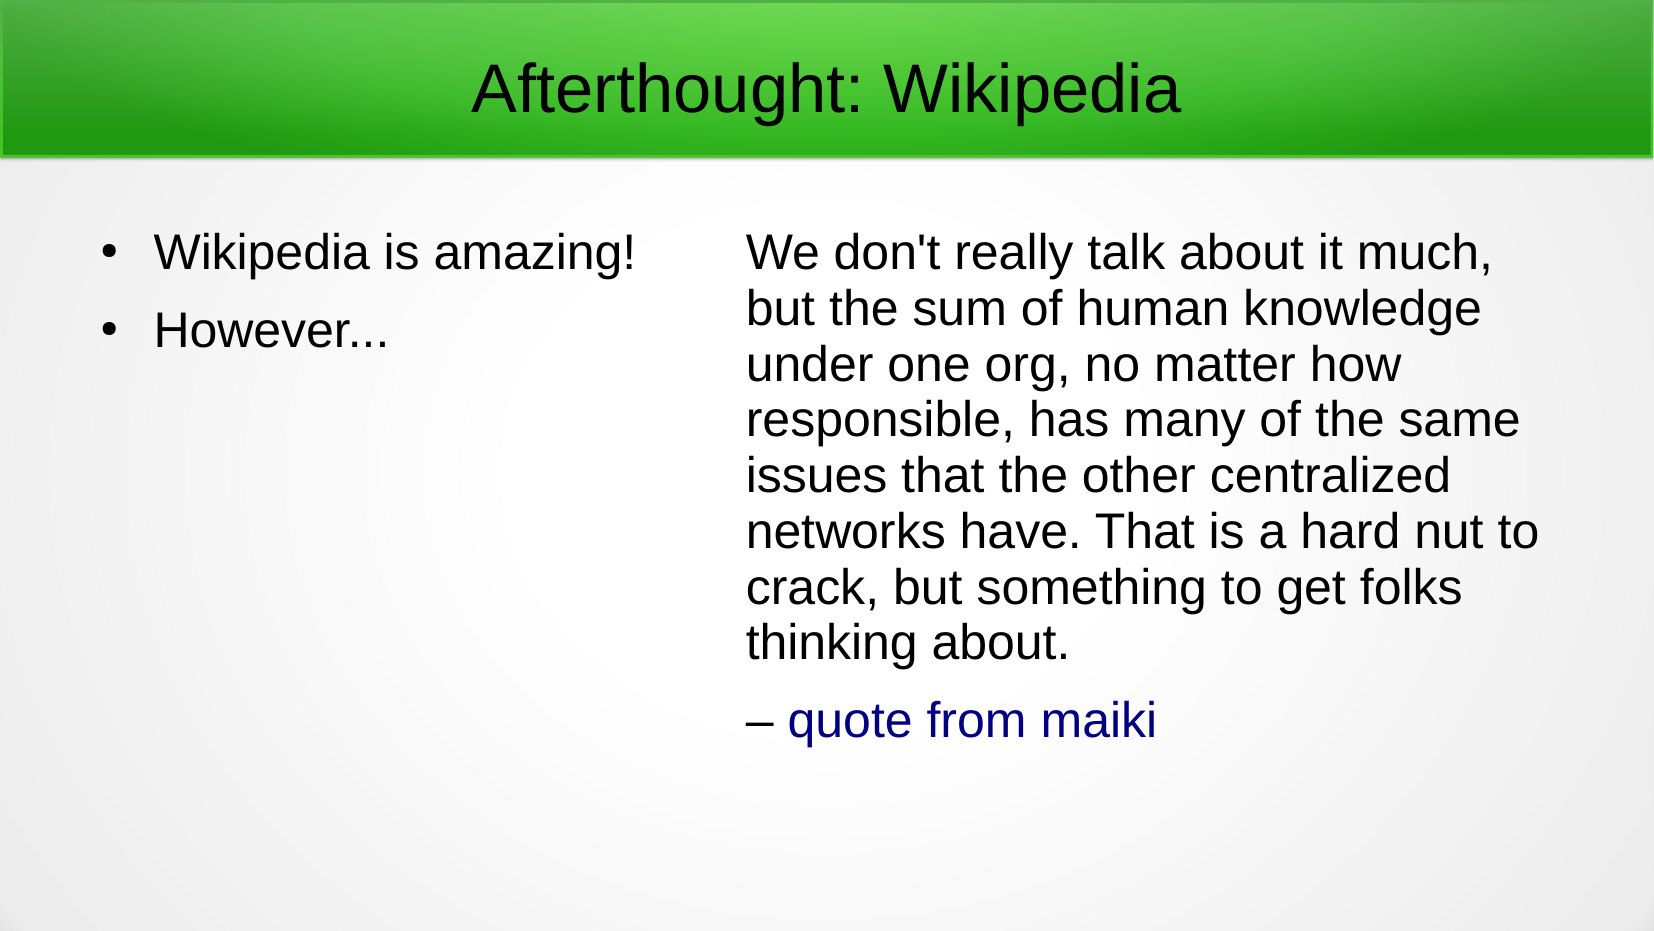

# Afterthought: Wikipedia
Wikipedia is amazing!
However...
We don't really talk about it much, but the sum of human knowledge under one org, no matter how responsible, has many of the same issues that the other centralized networks have. That is a hard nut to crack, but something to get folks thinking about.
– quote from maiki